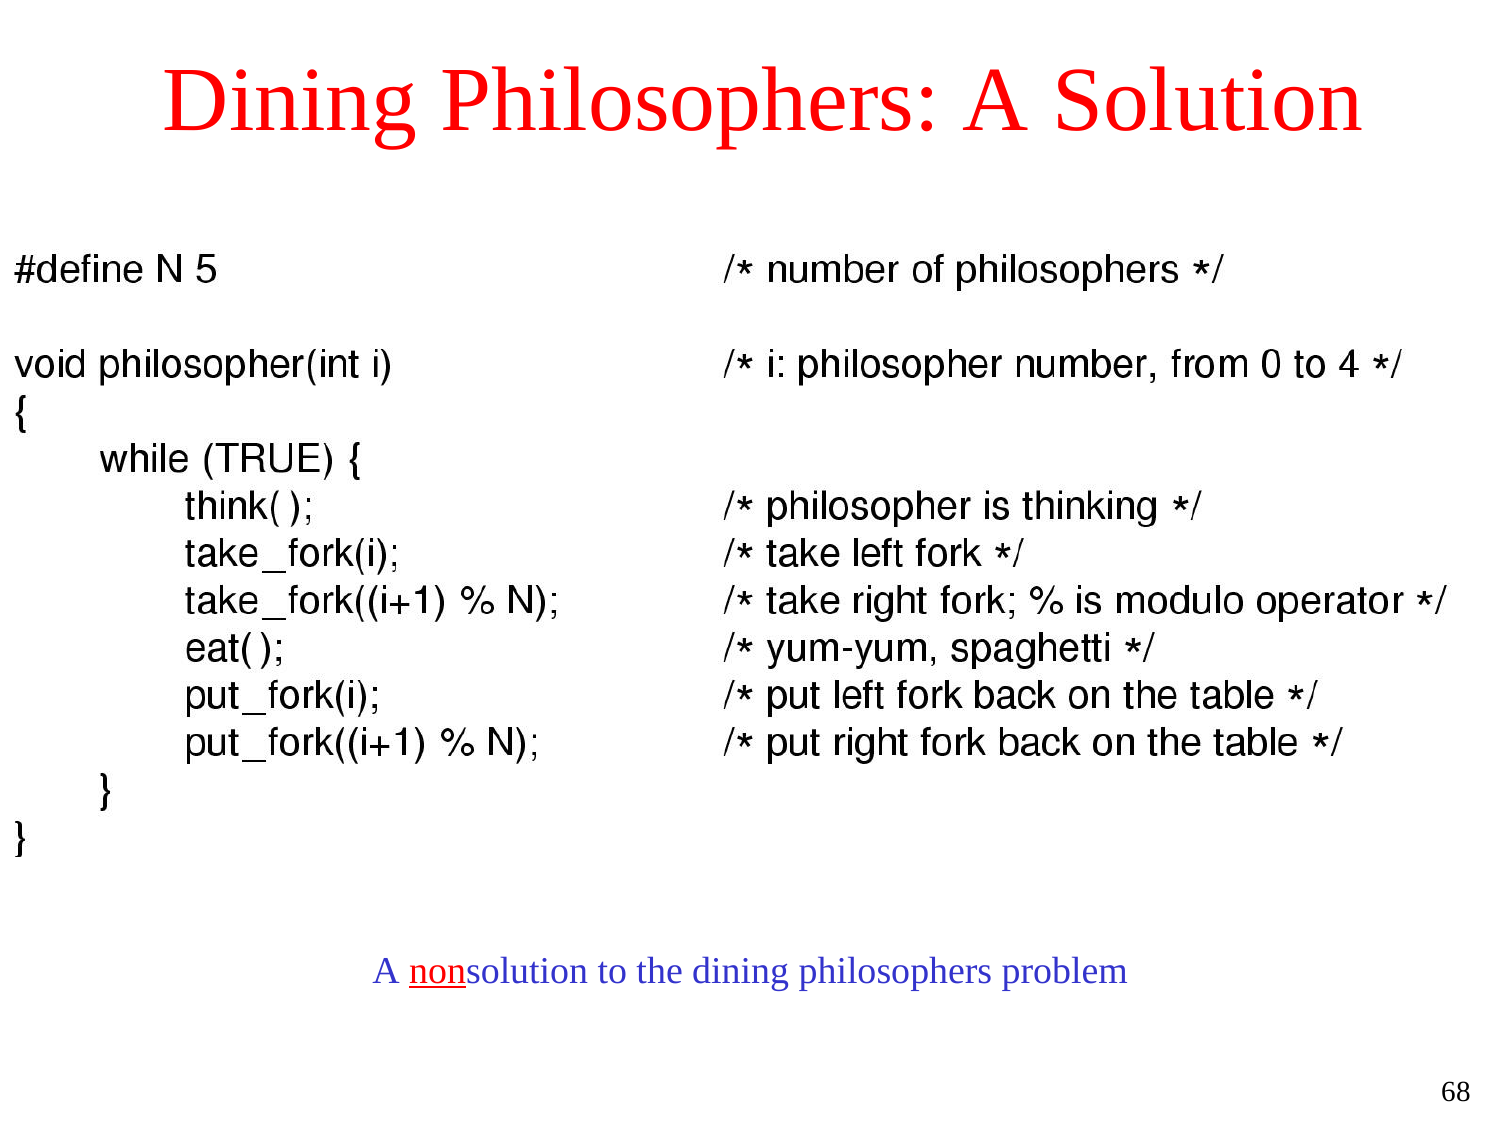

Dining Philosophers: A Solution
A nonsolution to the dining philosophers problem